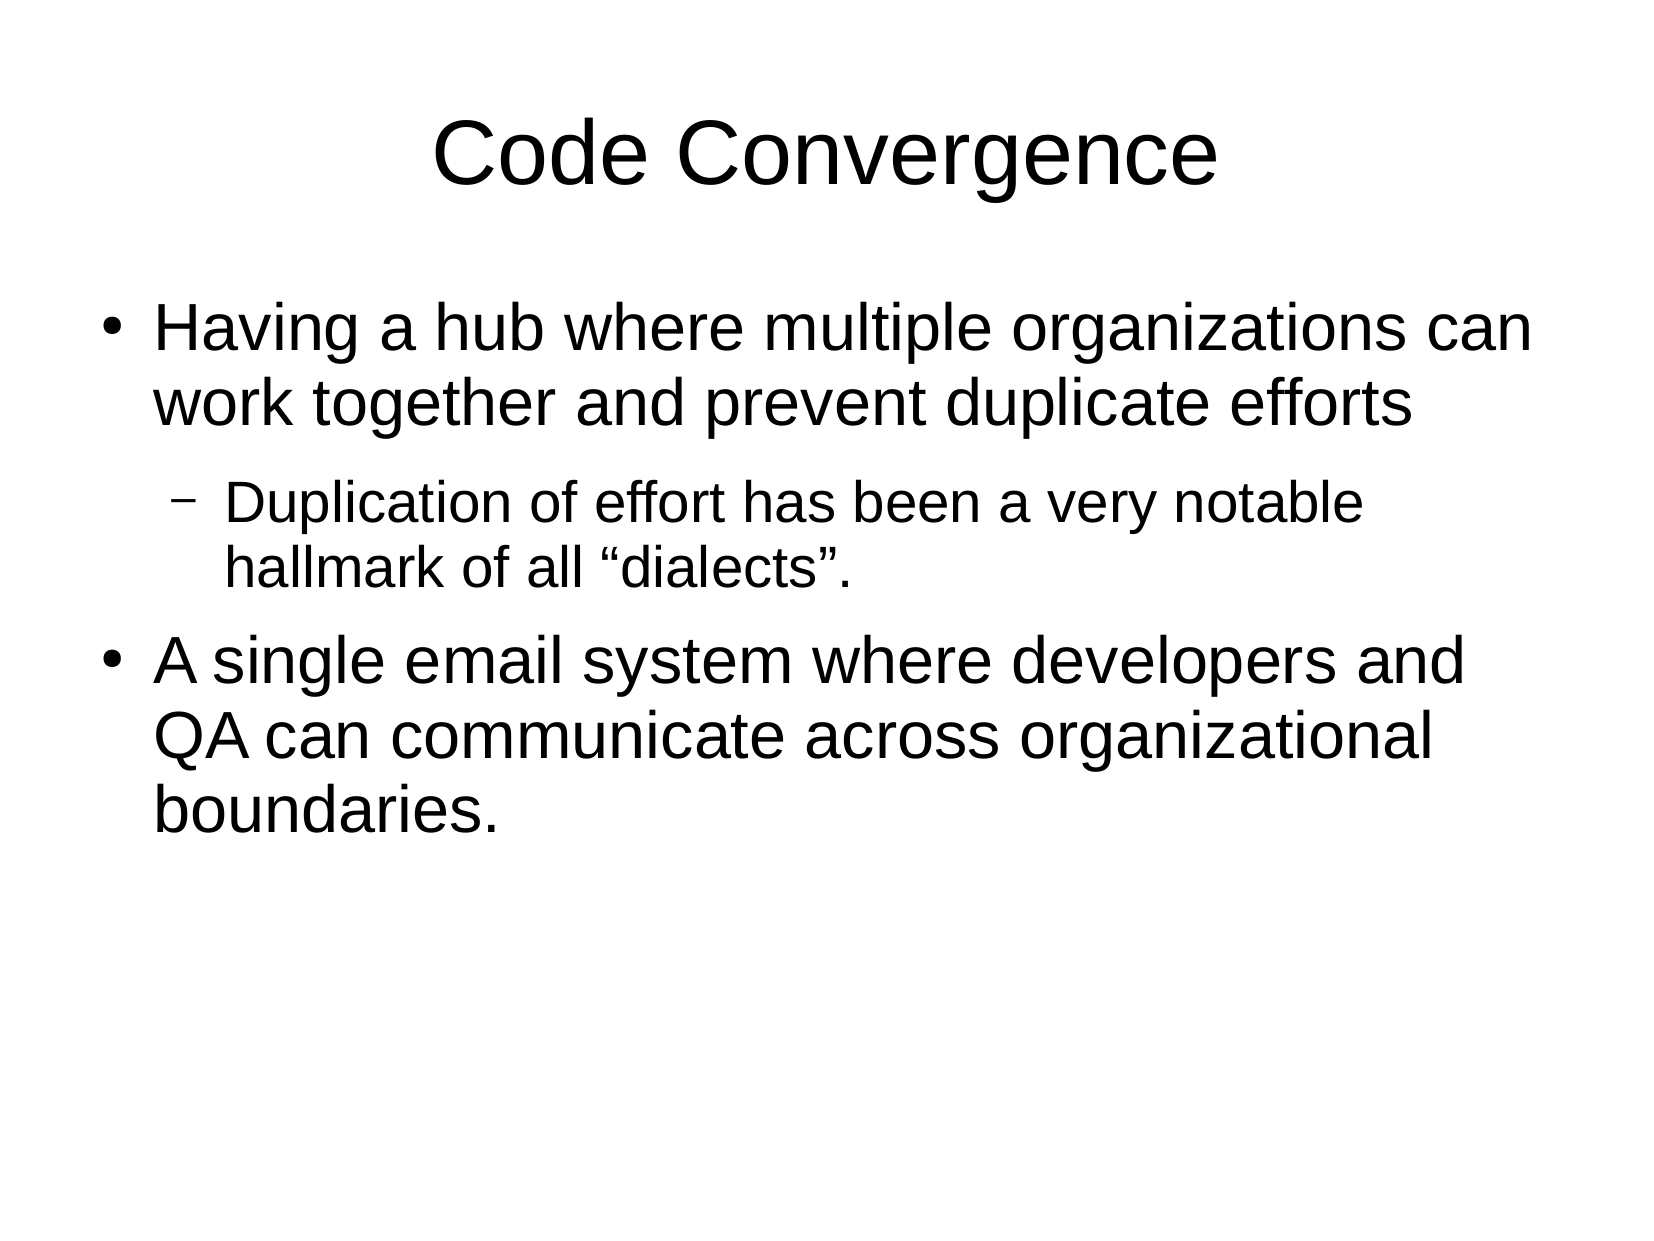

# Code Convergence
Having a hub where multiple organizations can work together and prevent duplicate efforts
Duplication of effort has been a very notable hallmark of all “dialects”.
A single email system where developers and QA can communicate across organizational boundaries.